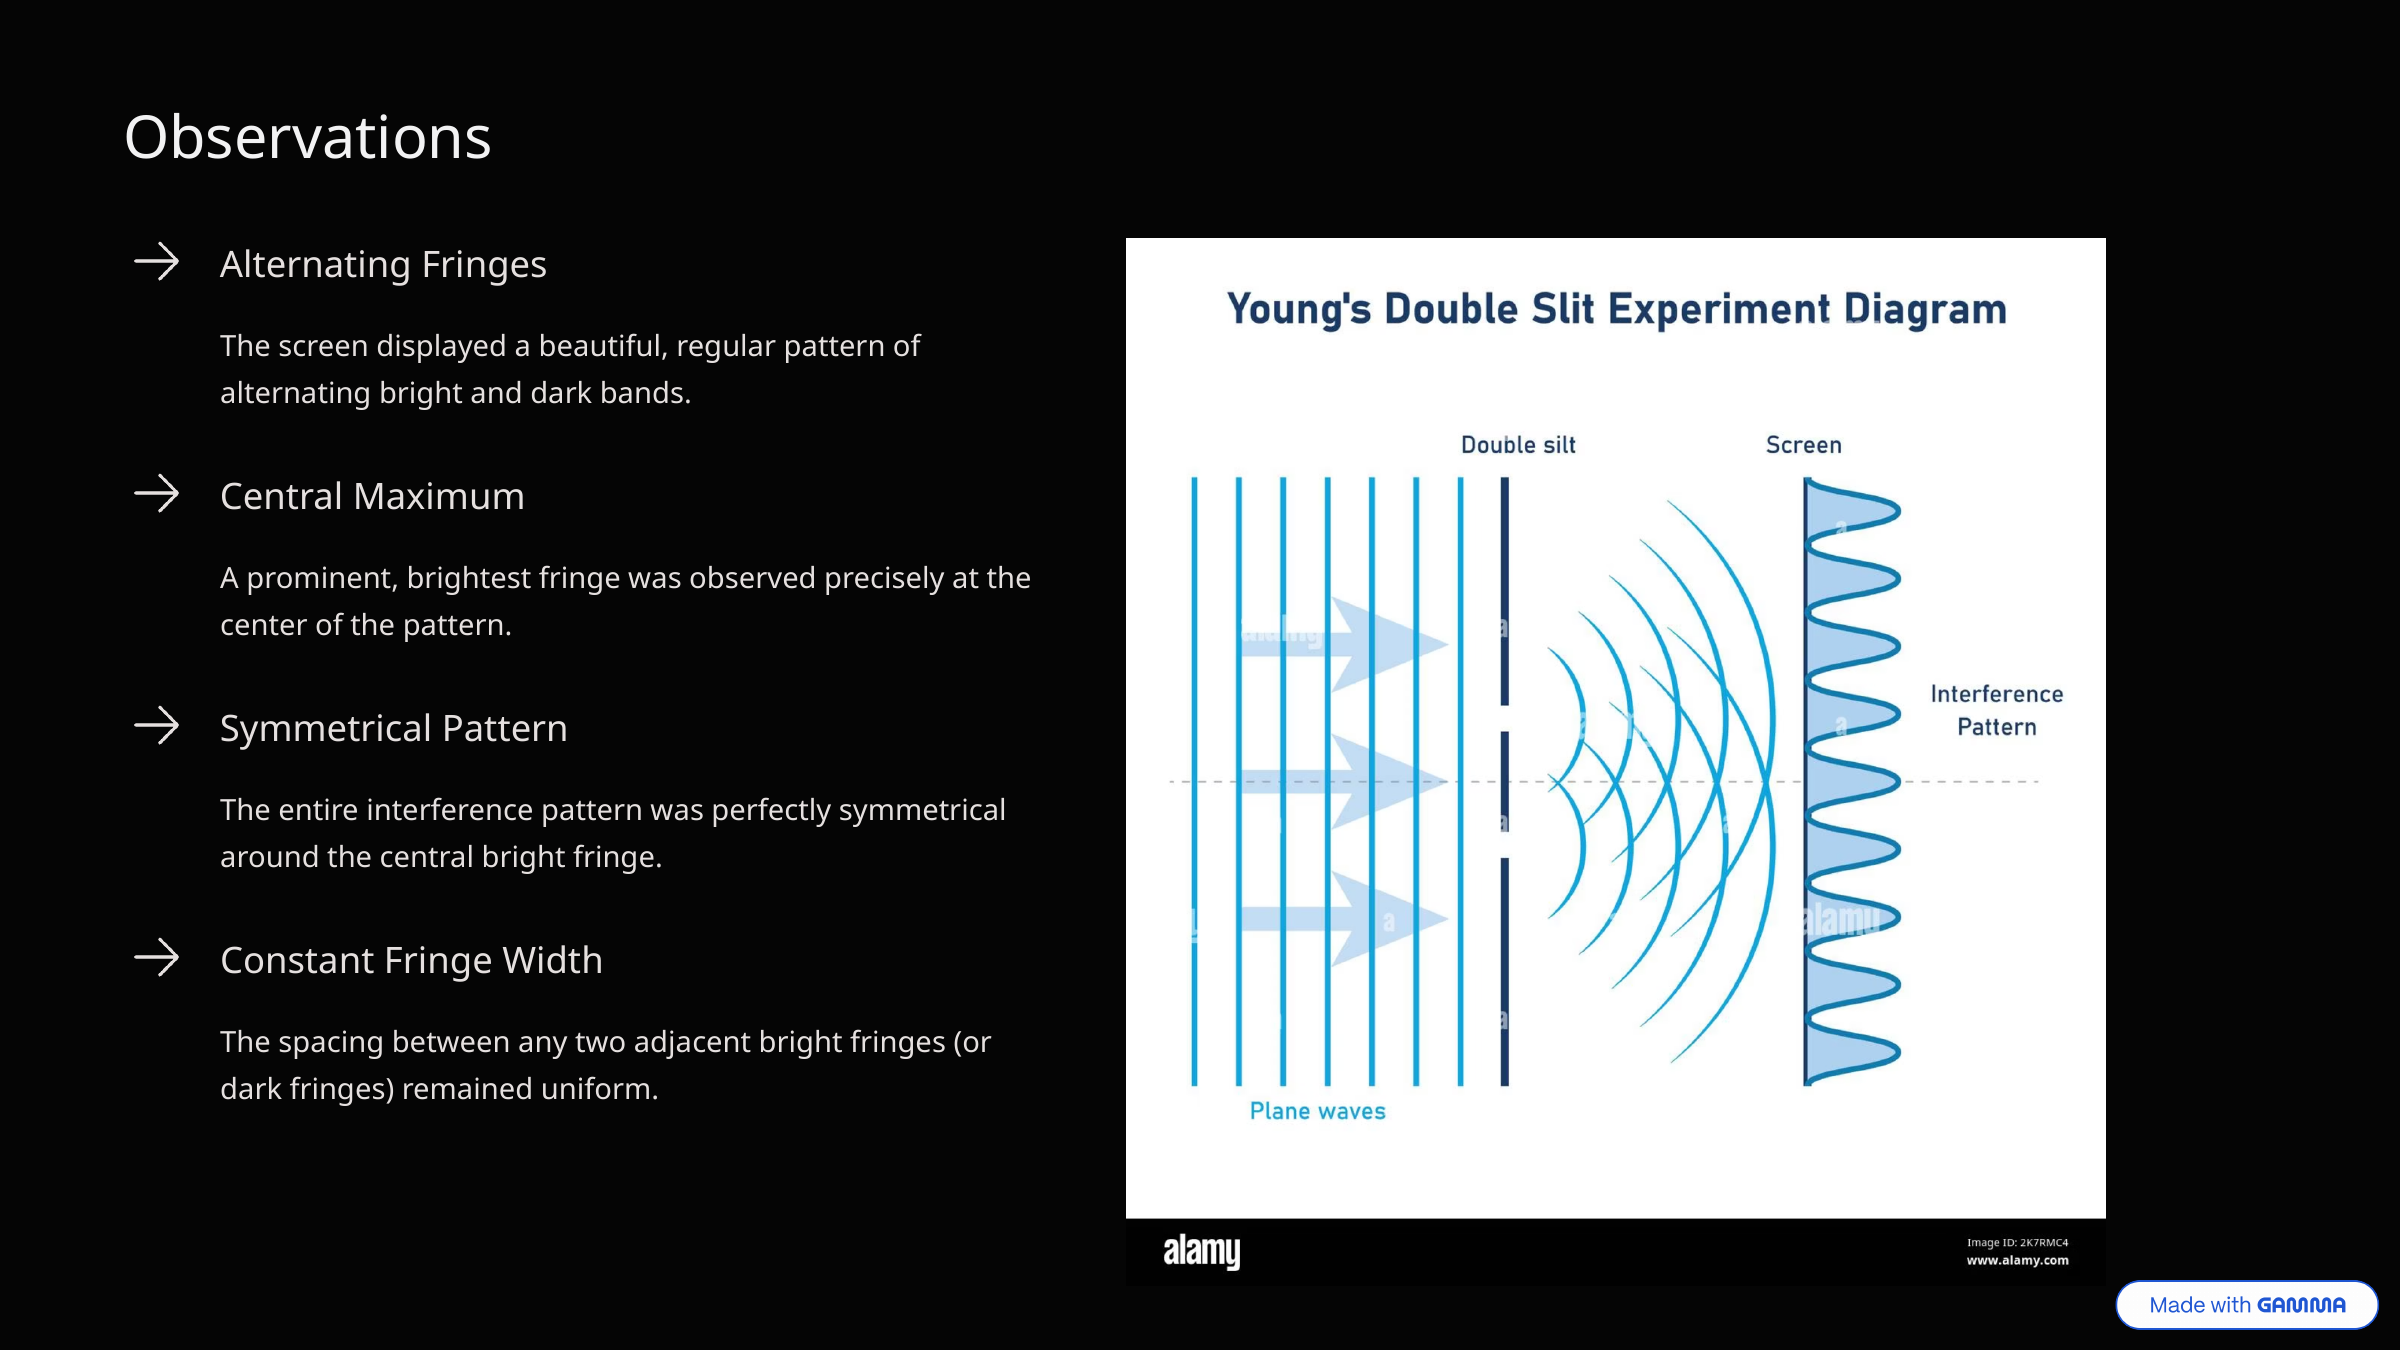

Observations
Alternating Fringes
The screen displayed a beautiful, regular pattern of alternating bright and dark bands.
Central Maximum
A prominent, brightest fringe was observed precisely at the center of the pattern.
Symmetrical Pattern
The entire interference pattern was perfectly symmetrical around the central bright fringe.
Constant Fringe Width
The spacing between any two adjacent bright fringes (or dark fringes) remained uniform.